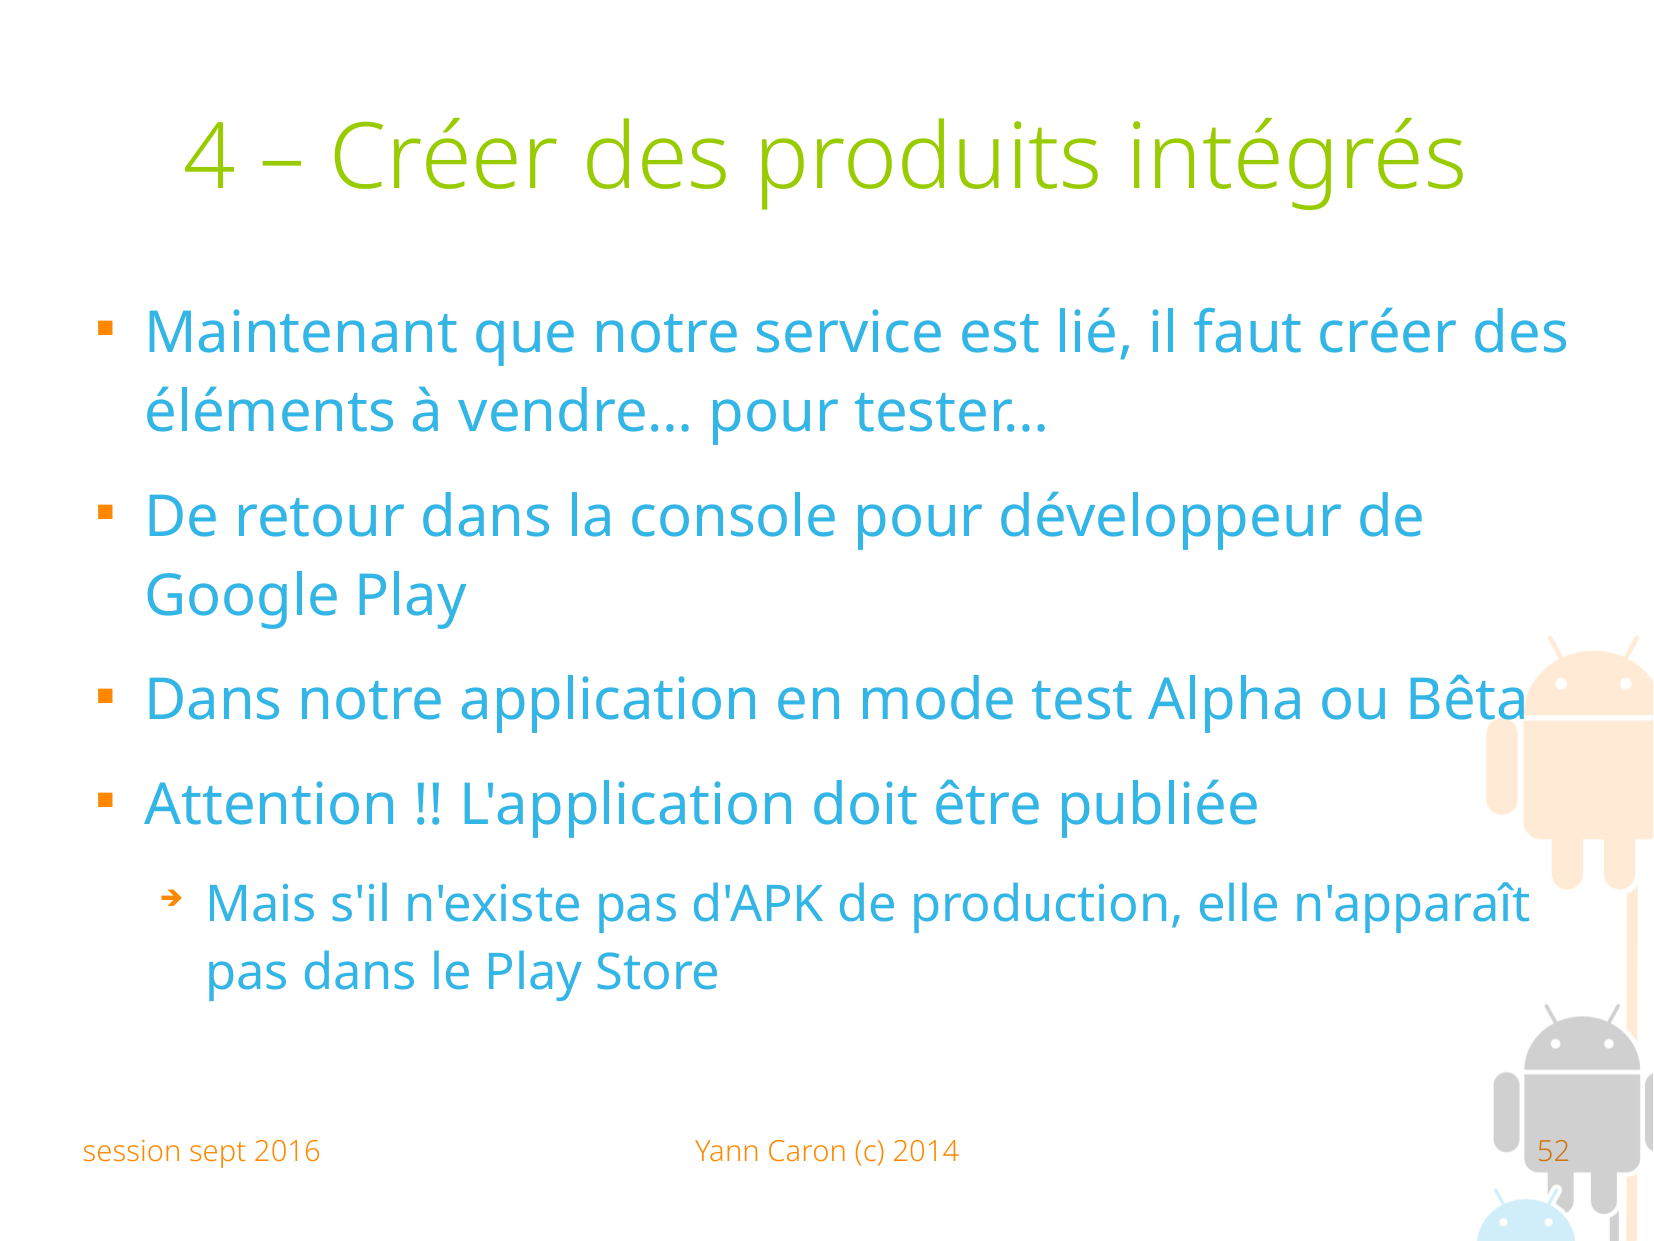

# 4 – Créer des produits intégrés
Maintenant que notre service est lié, il faut créer des éléments à vendre… pour tester…
De retour dans la console pour développeur de Google Play
Dans notre application en mode test Alpha ou Bêta
Attention !! L'application doit être publiée
Mais s'il n'existe pas d'APK de production, elle n'apparaît pas dans le Play Store
session sept 2016
Yann Caron (c) 2014
52